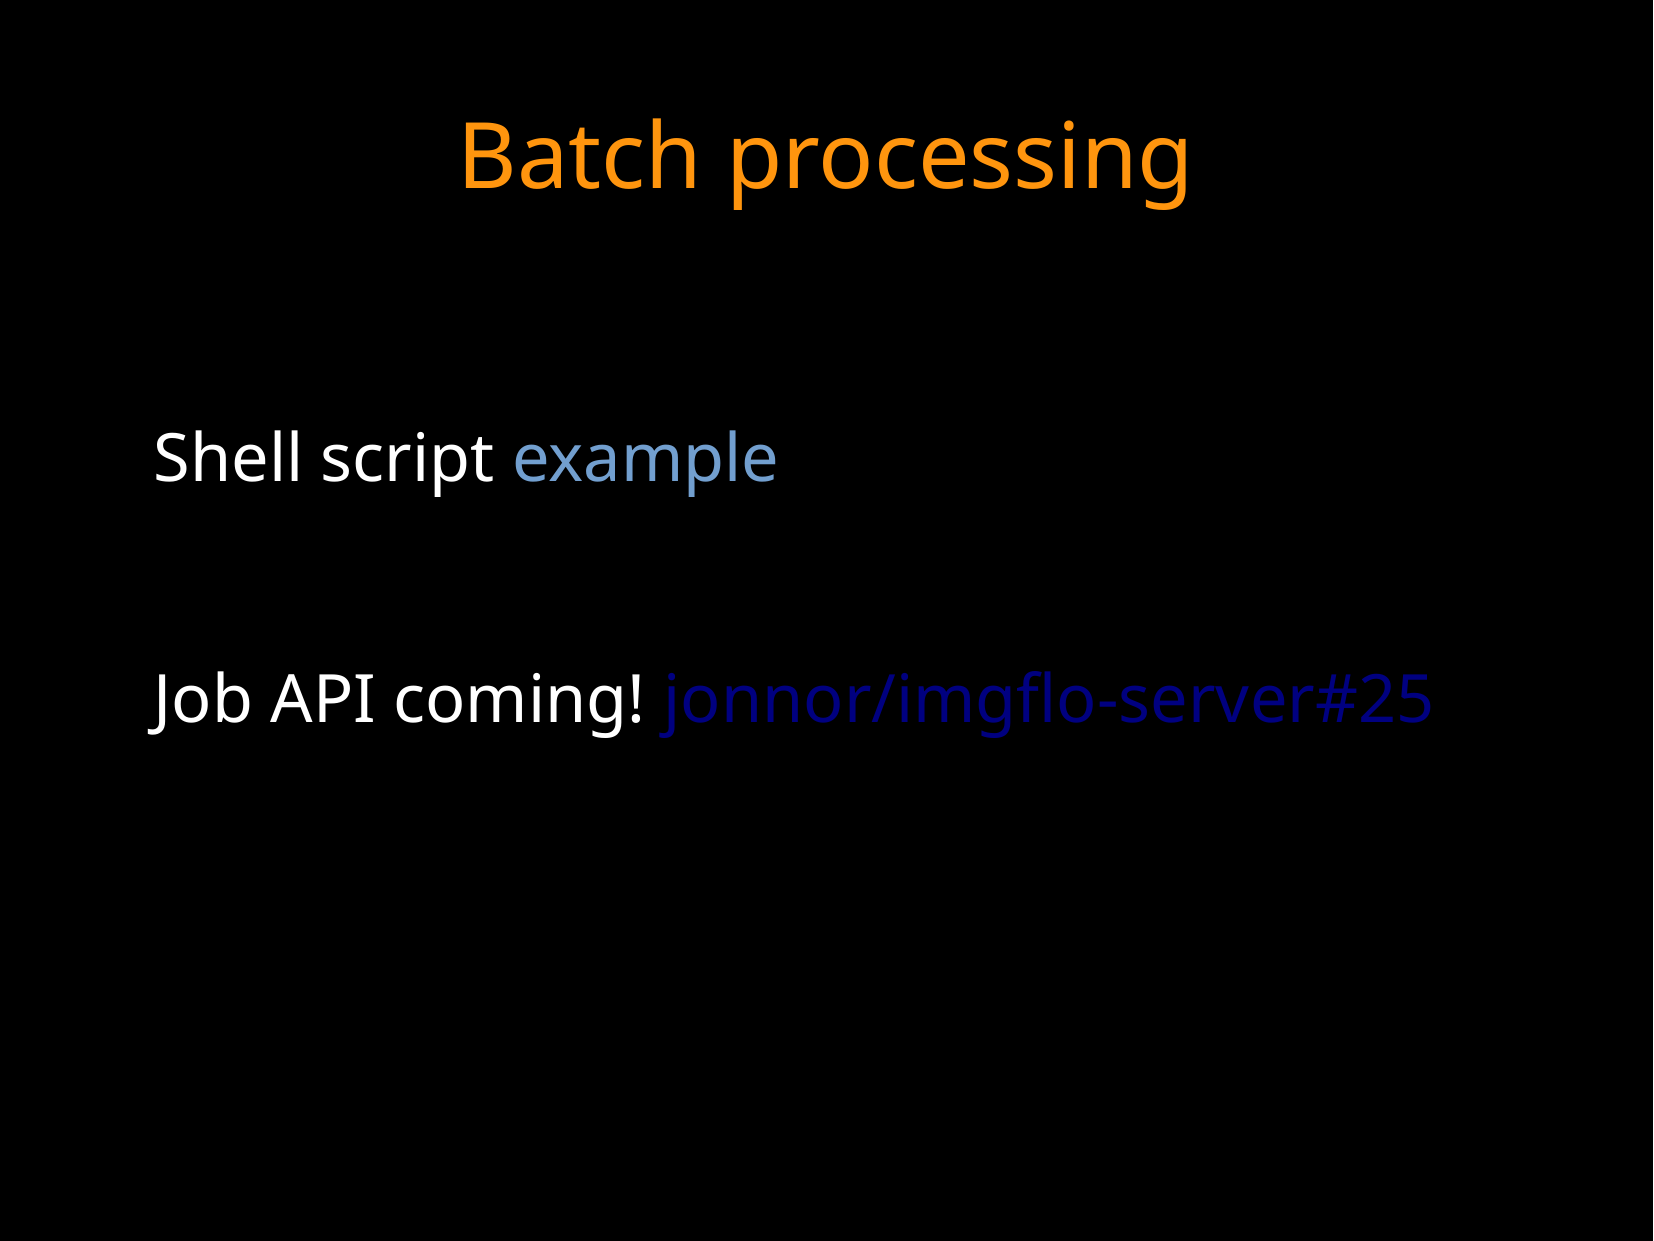

# Batch processing
Shell script example
Job API coming! jonnor/imgflo-server#25